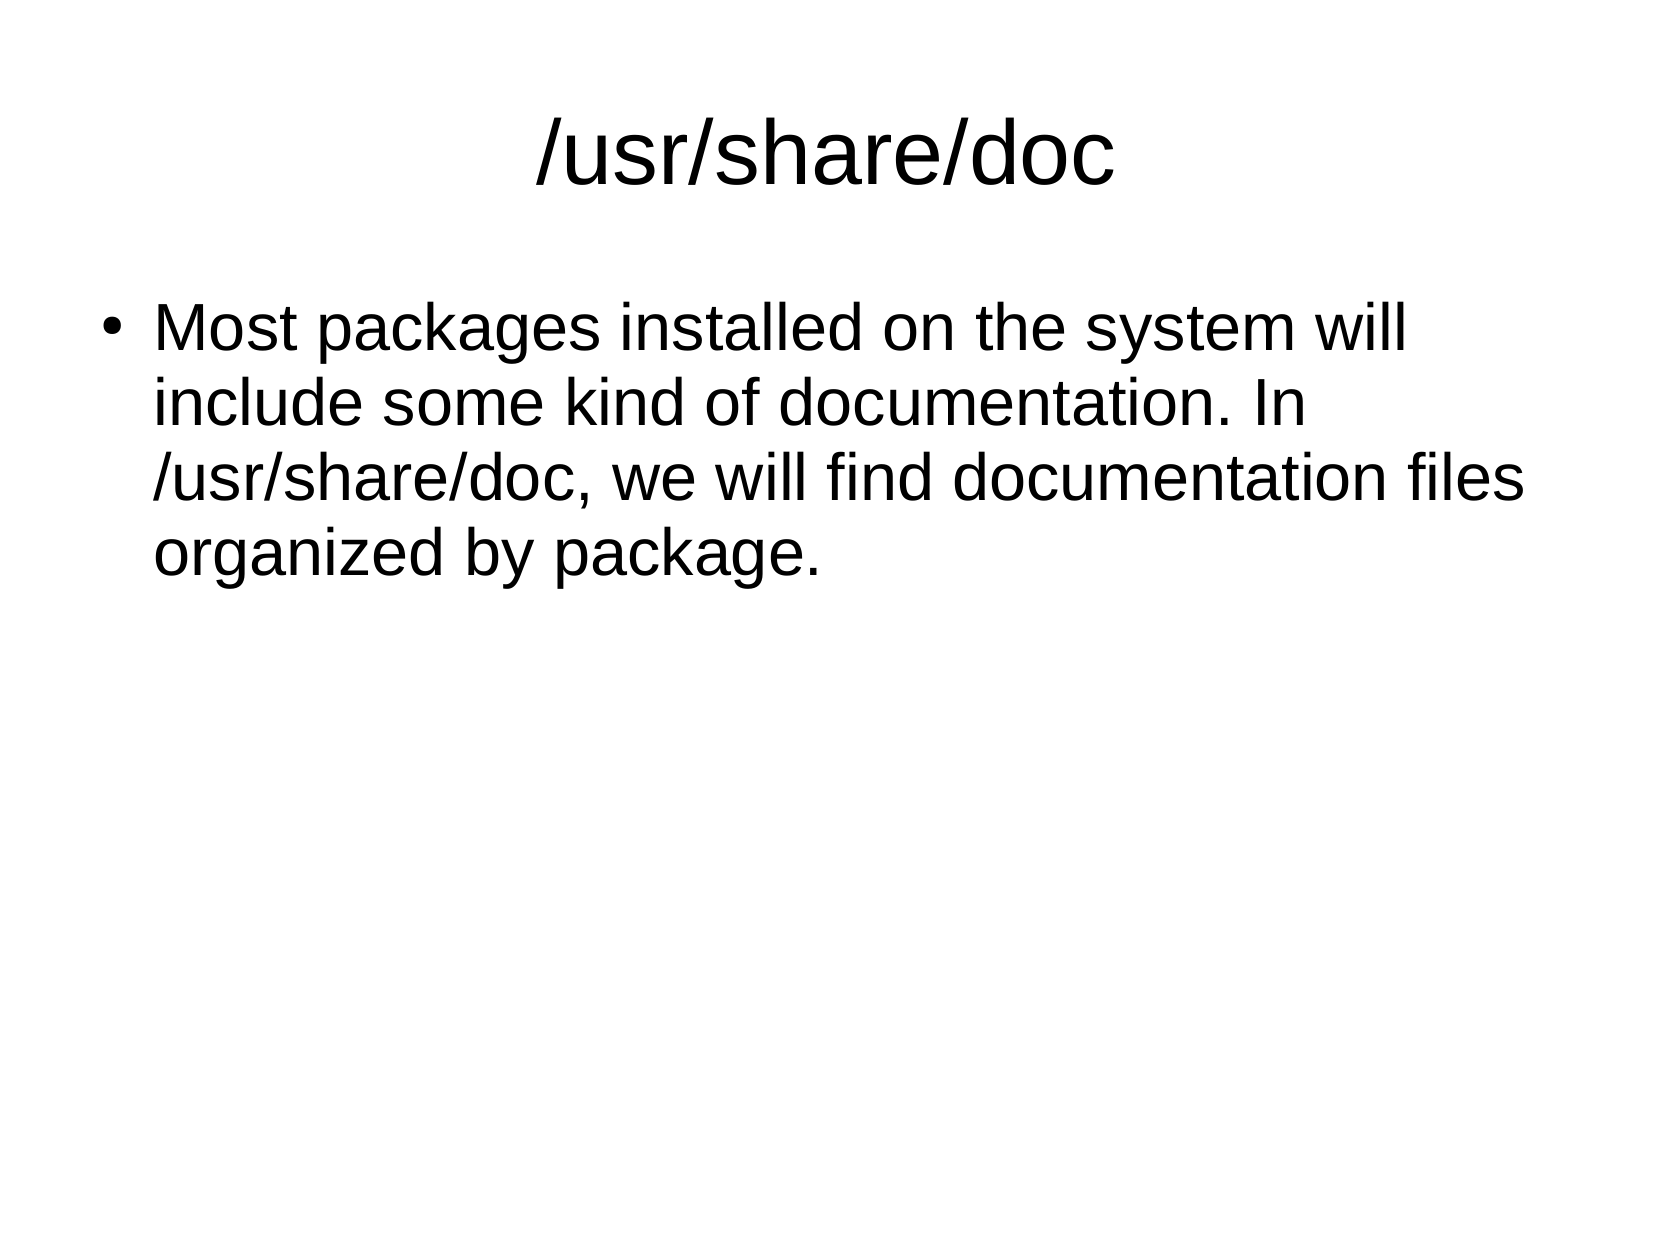

# /usr/share/doc
Most packages installed on the system will include some kind of documentation. In /usr/share/doc, we will find documentation files organized by package.